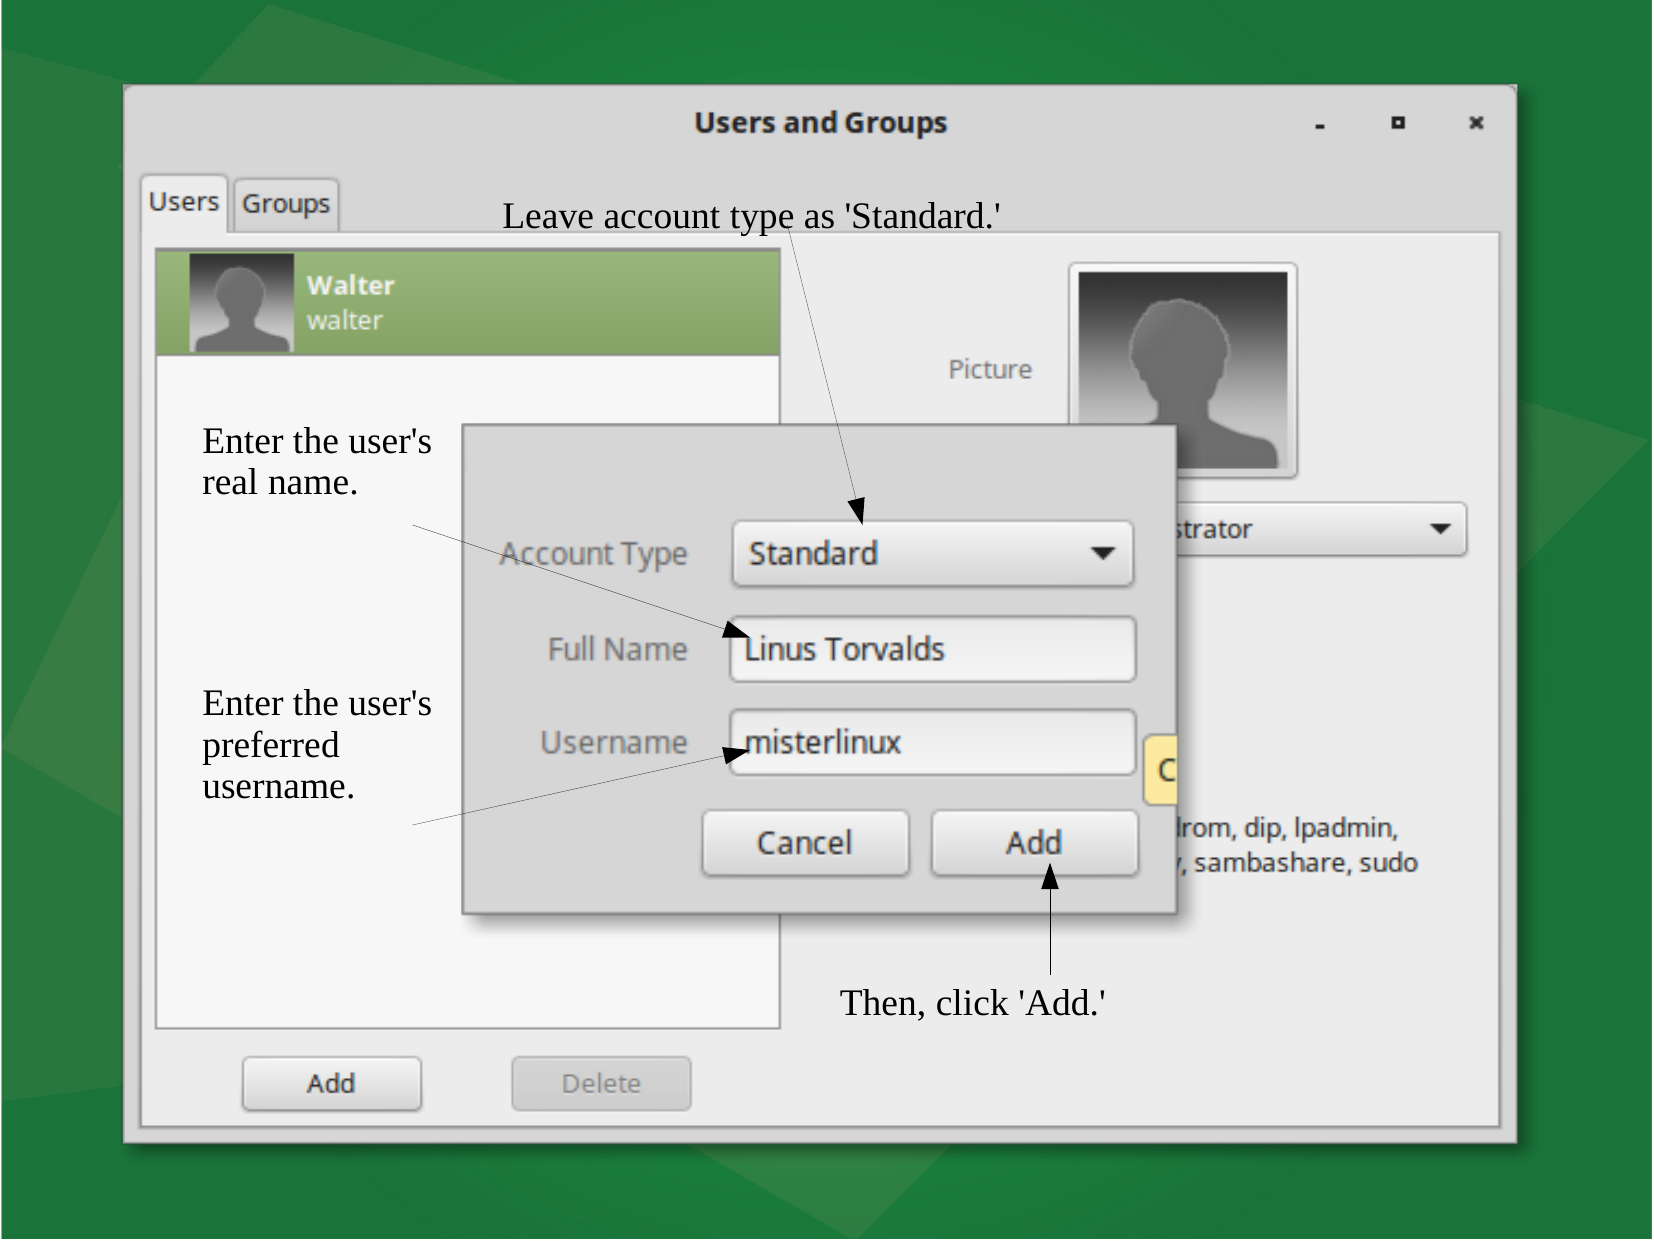

Leave account type as 'Standard.'
Enter the user's real name.
Enter the user's preferred username.
Then, click 'Add.'